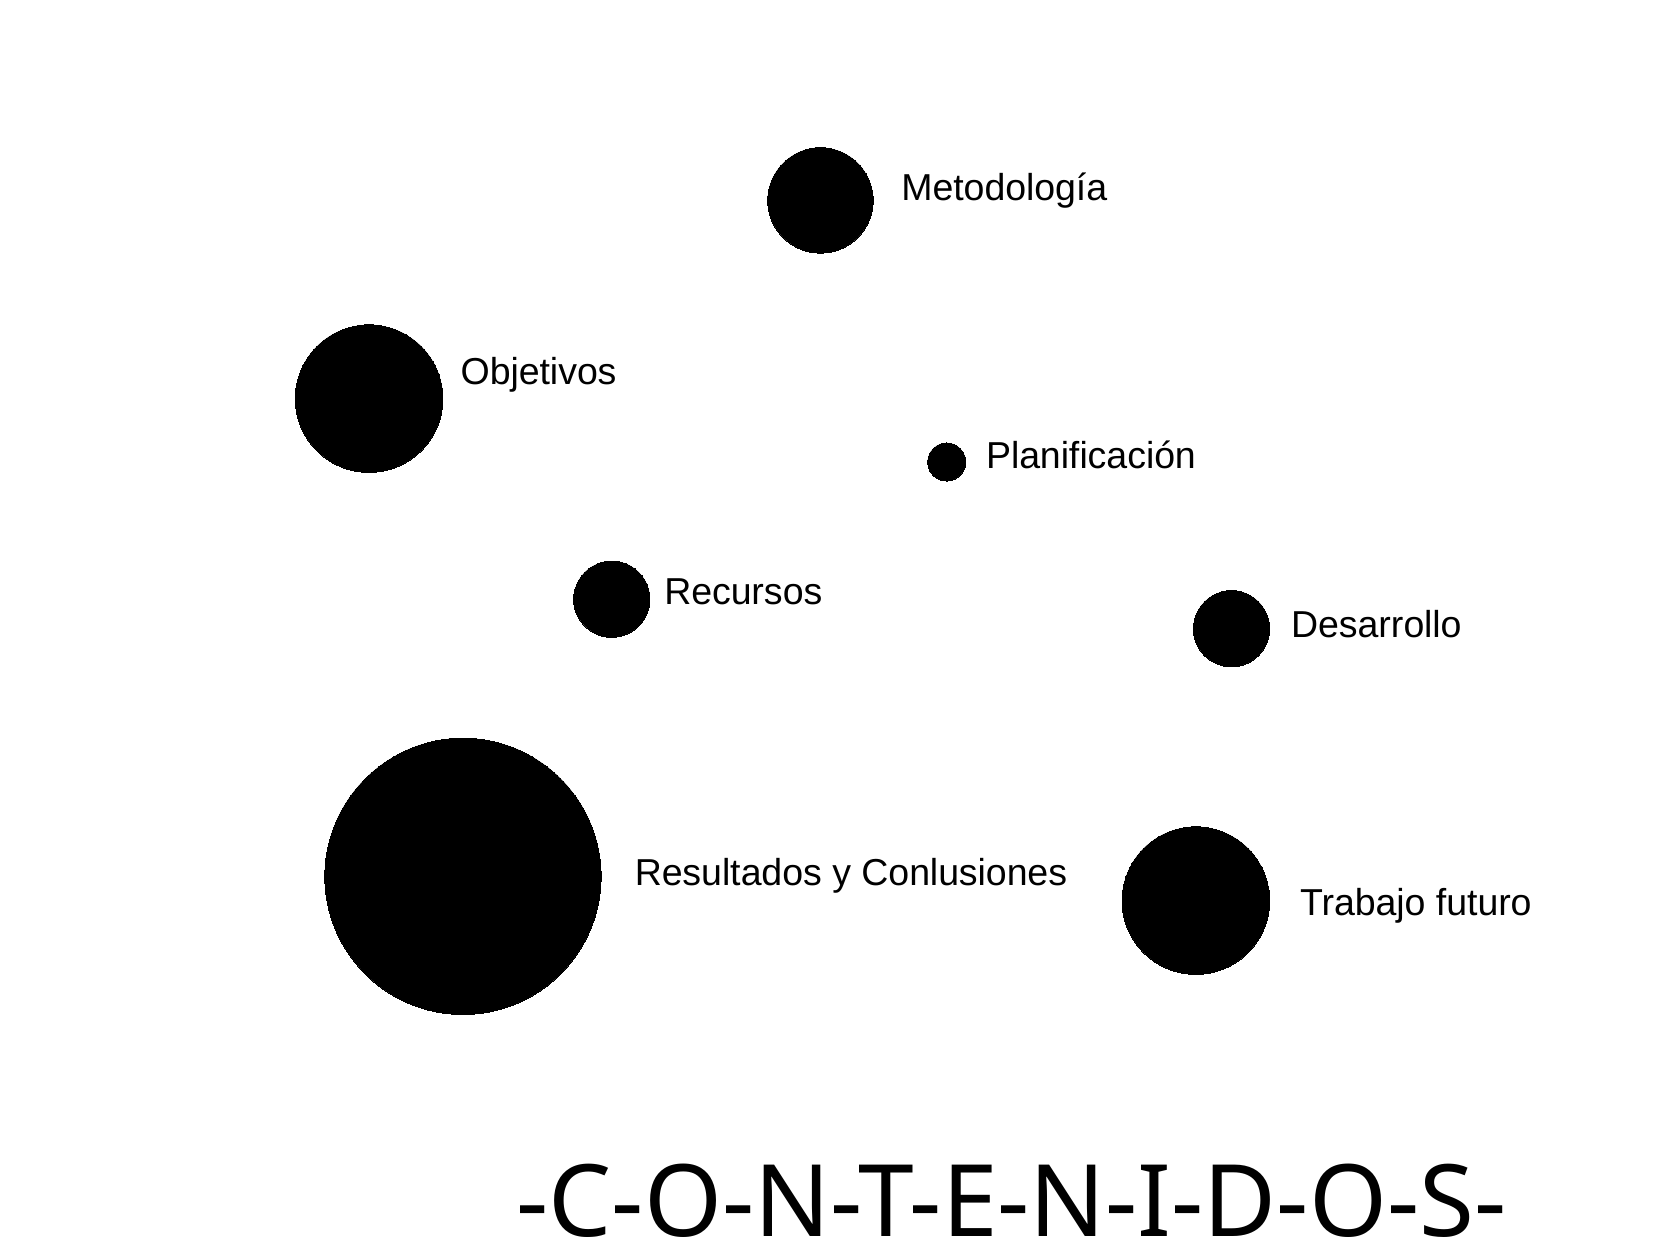

Metodología
# Objetivos
Planificación
Recursos
Desarrollo
Resultados y Conlusiones
Trabajo futuro
-C-O-N-T-E-N-I-D-O-S-